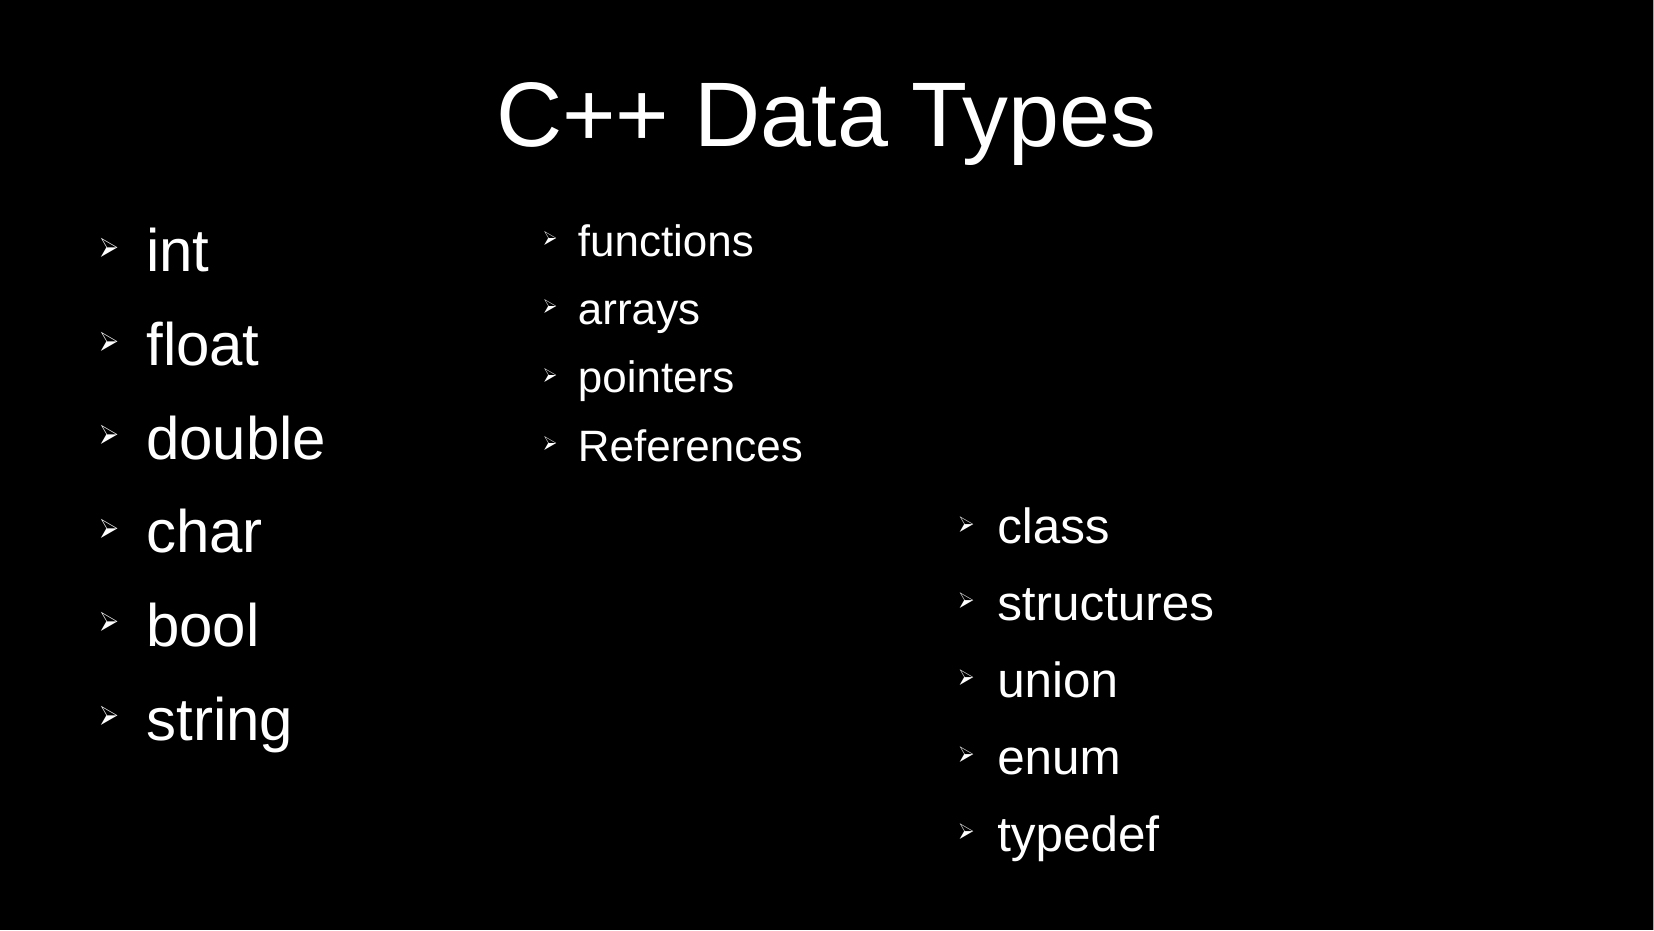

# C++ Data Types
functions
arrays
pointers
References
int
float
double
char
bool
string
class
structures
union
enum
typedef